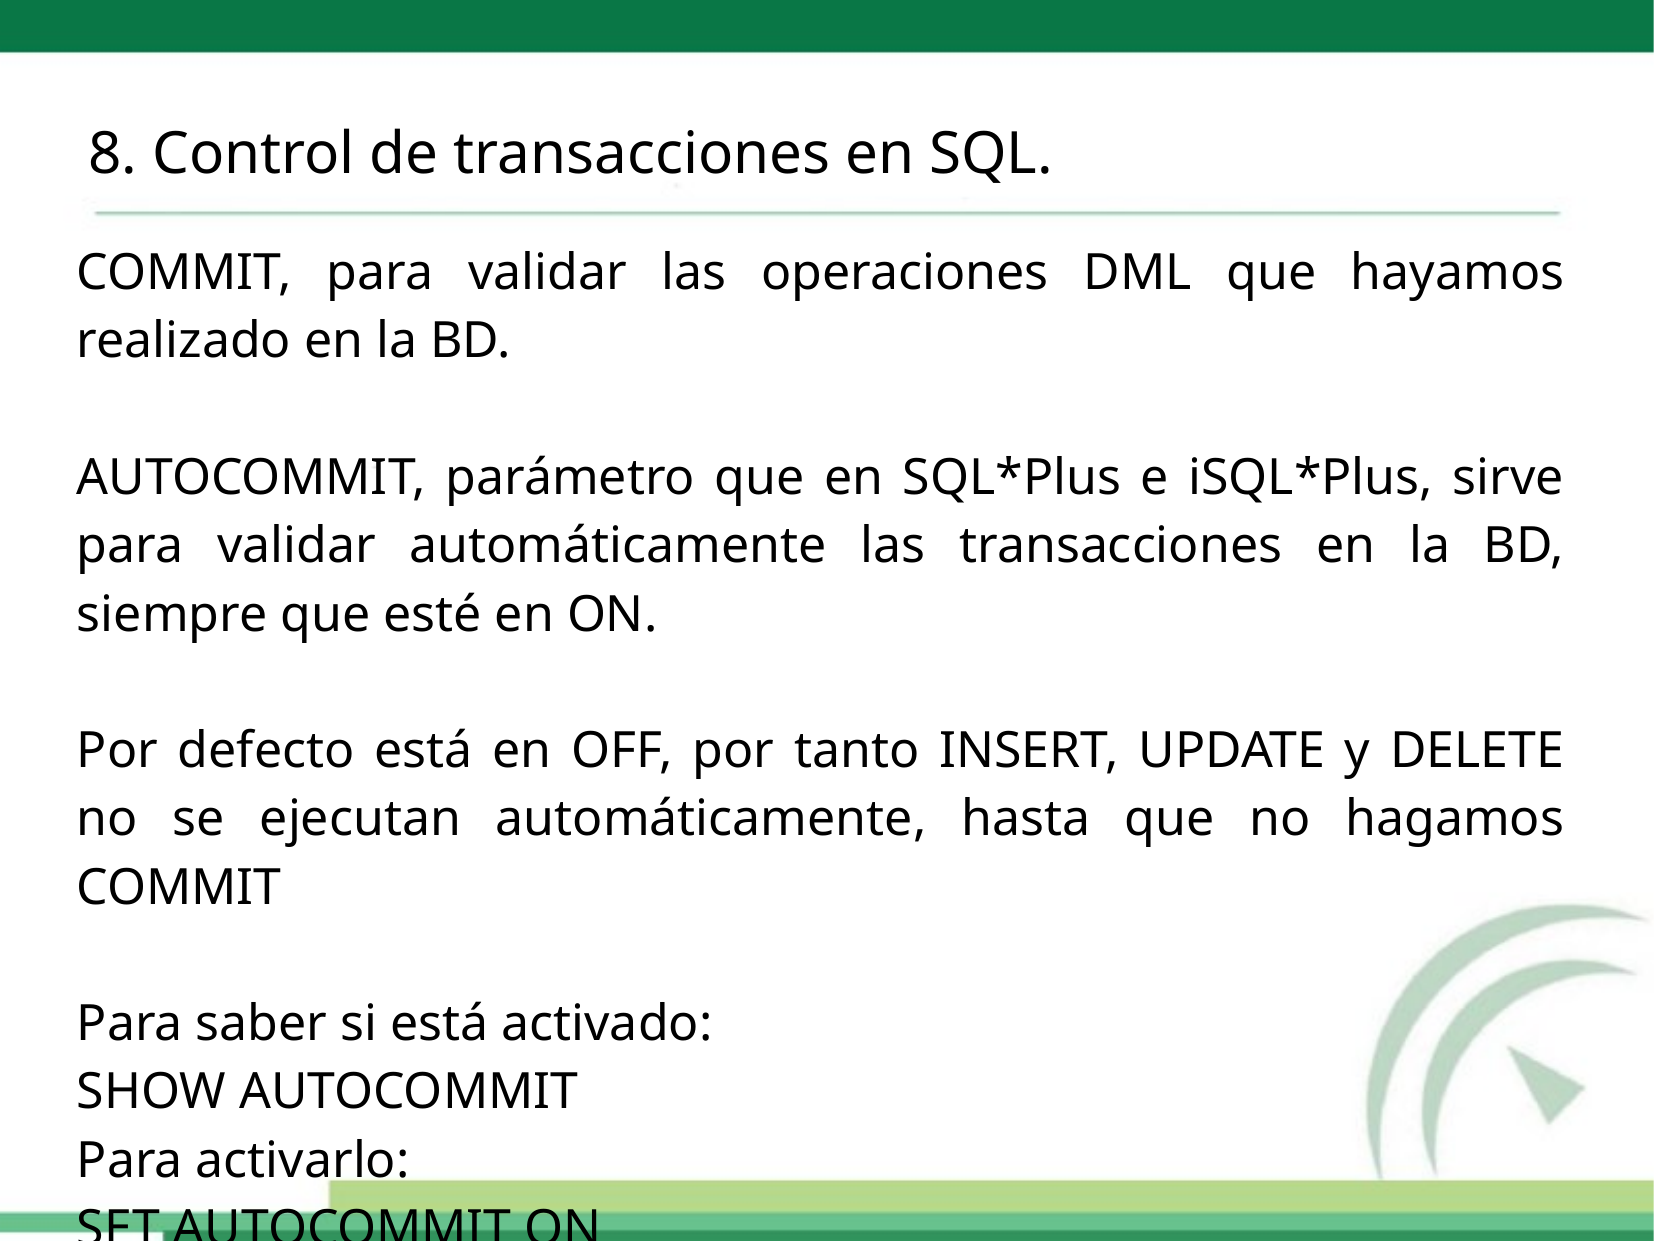

# 8. Control de transacciones en SQL.
COMMIT, para validar las operaciones DML que hayamos realizado en la BD.
AUTOCOMMIT, parámetro que en SQL*Plus e iSQL*Plus, sirve para validar automáticamente las transacciones en la BD, siempre que esté en ON.
Por defecto está en OFF, por tanto INSERT, UPDATE y DELETE no se ejecutan automáticamente, hasta que no hagamos COMMIT
Para saber si está activado:
SHOW AUTOCOMMIT
Para activarlo:
SET AUTOCOMMIT ON